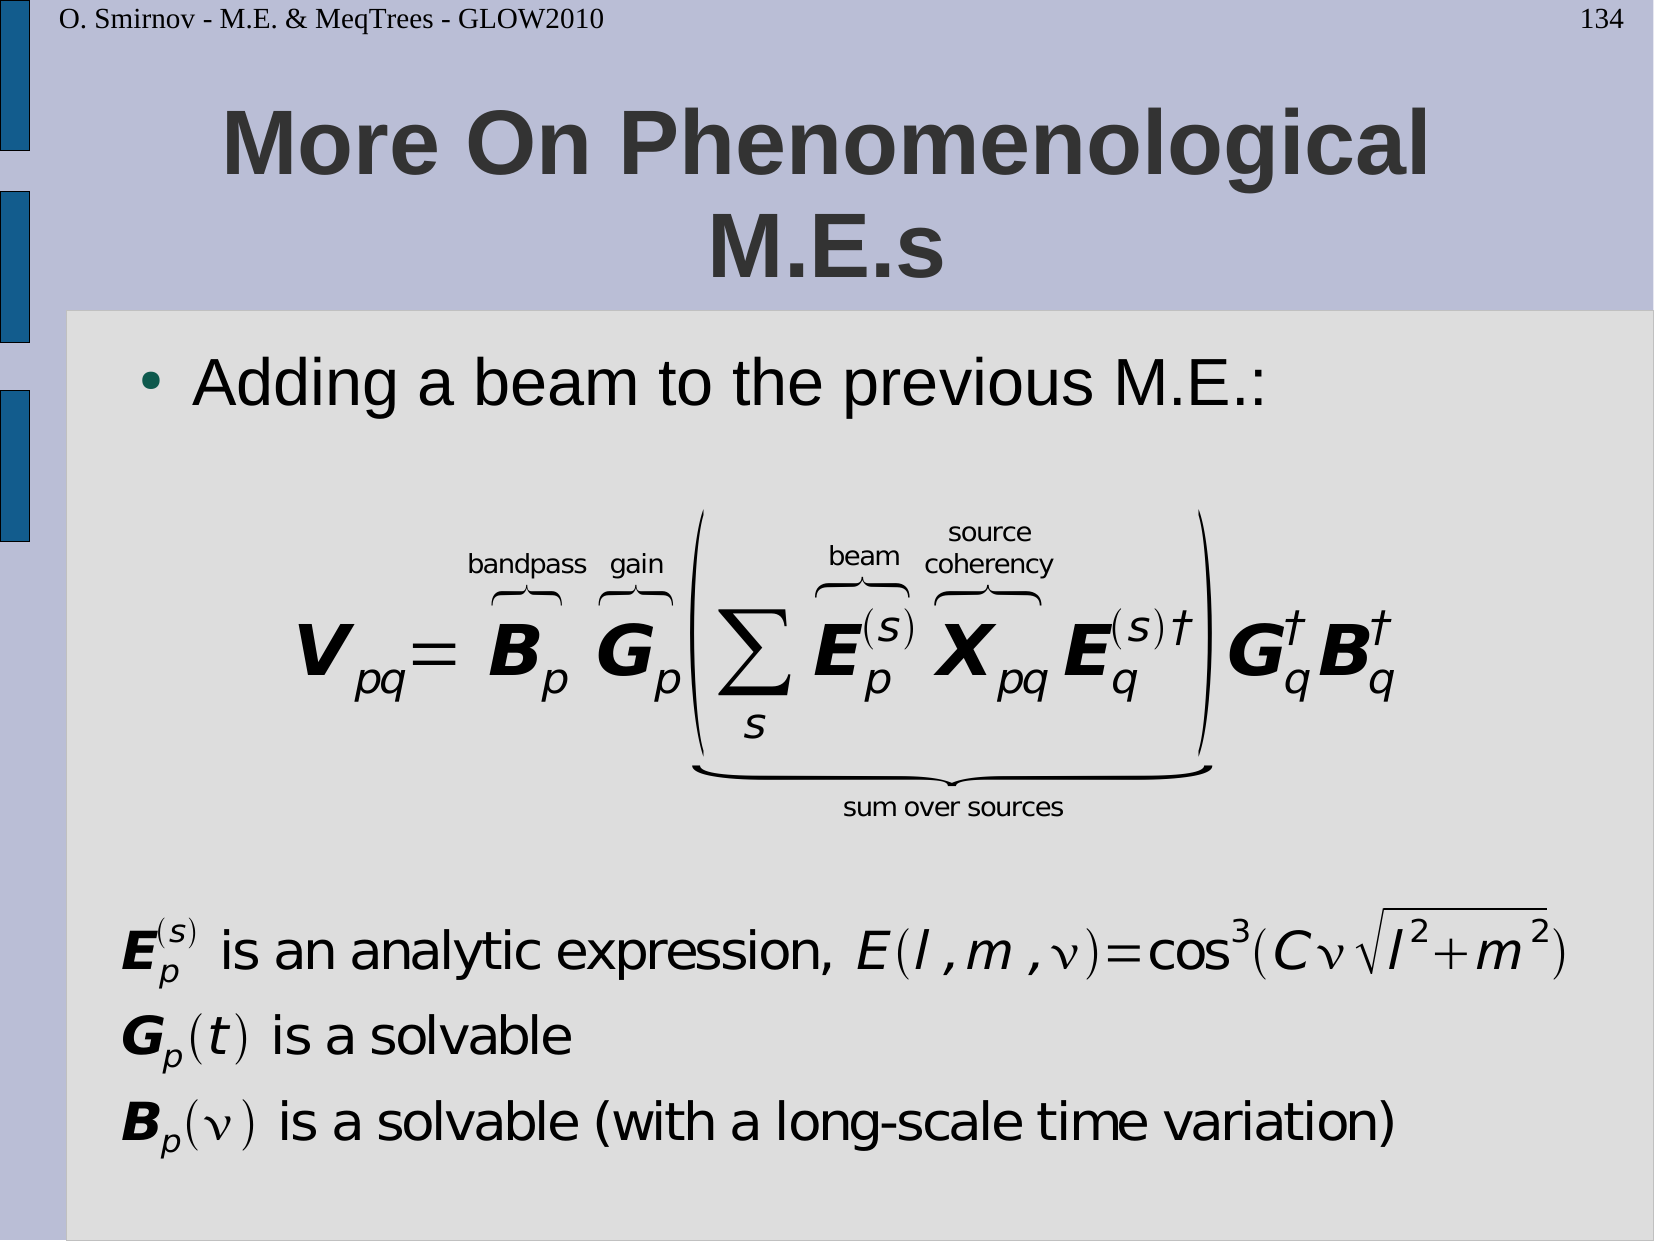

O. Smirnov - M.E. & MeqTrees - GLOW2010
134
# More On Phenomenological M.E.s
Adding a beam to the previous M.E.: